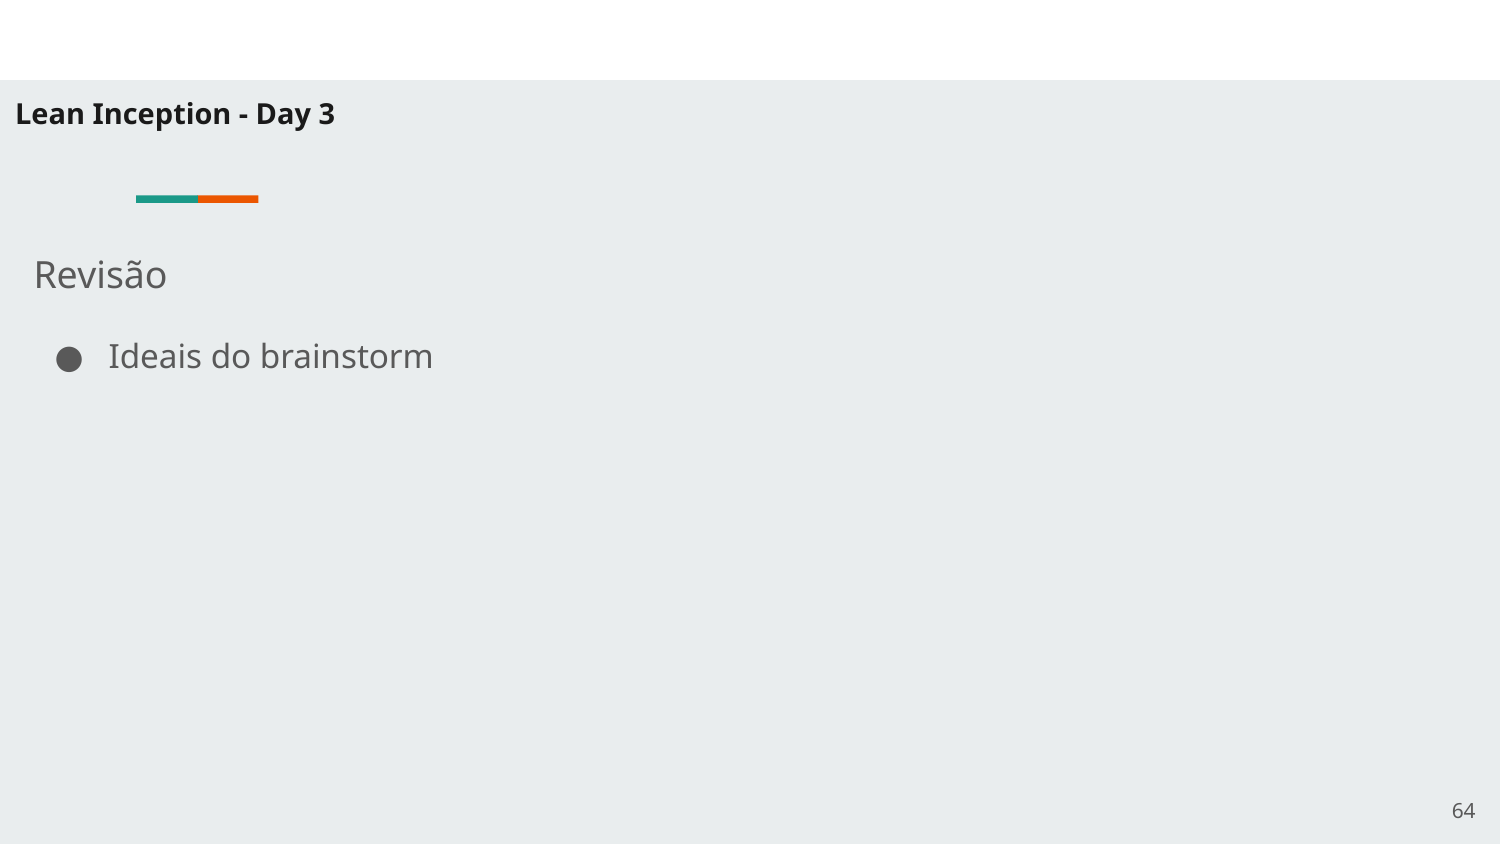

Lean Inception - Day 3
# Revisão
Ideais do brainstorm